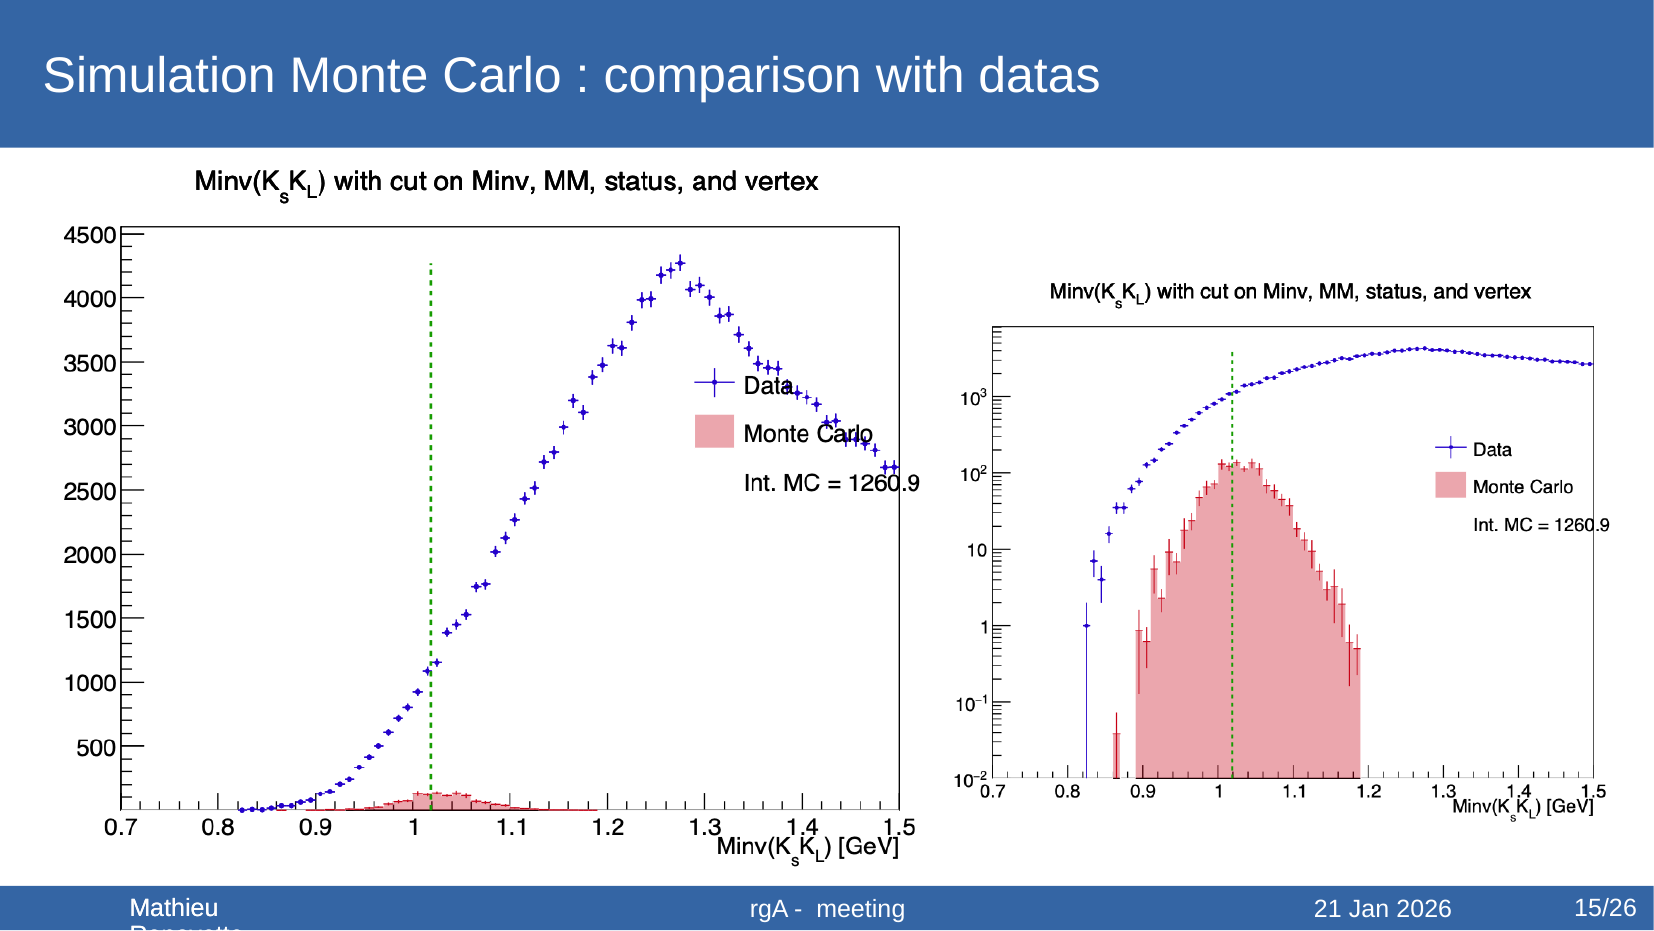

Simulation Monte Carlo : comparison with datas
Mathieu Ronayette
15/26
Mathieu Ronayette
rgA - meeting
21 Jan 2026